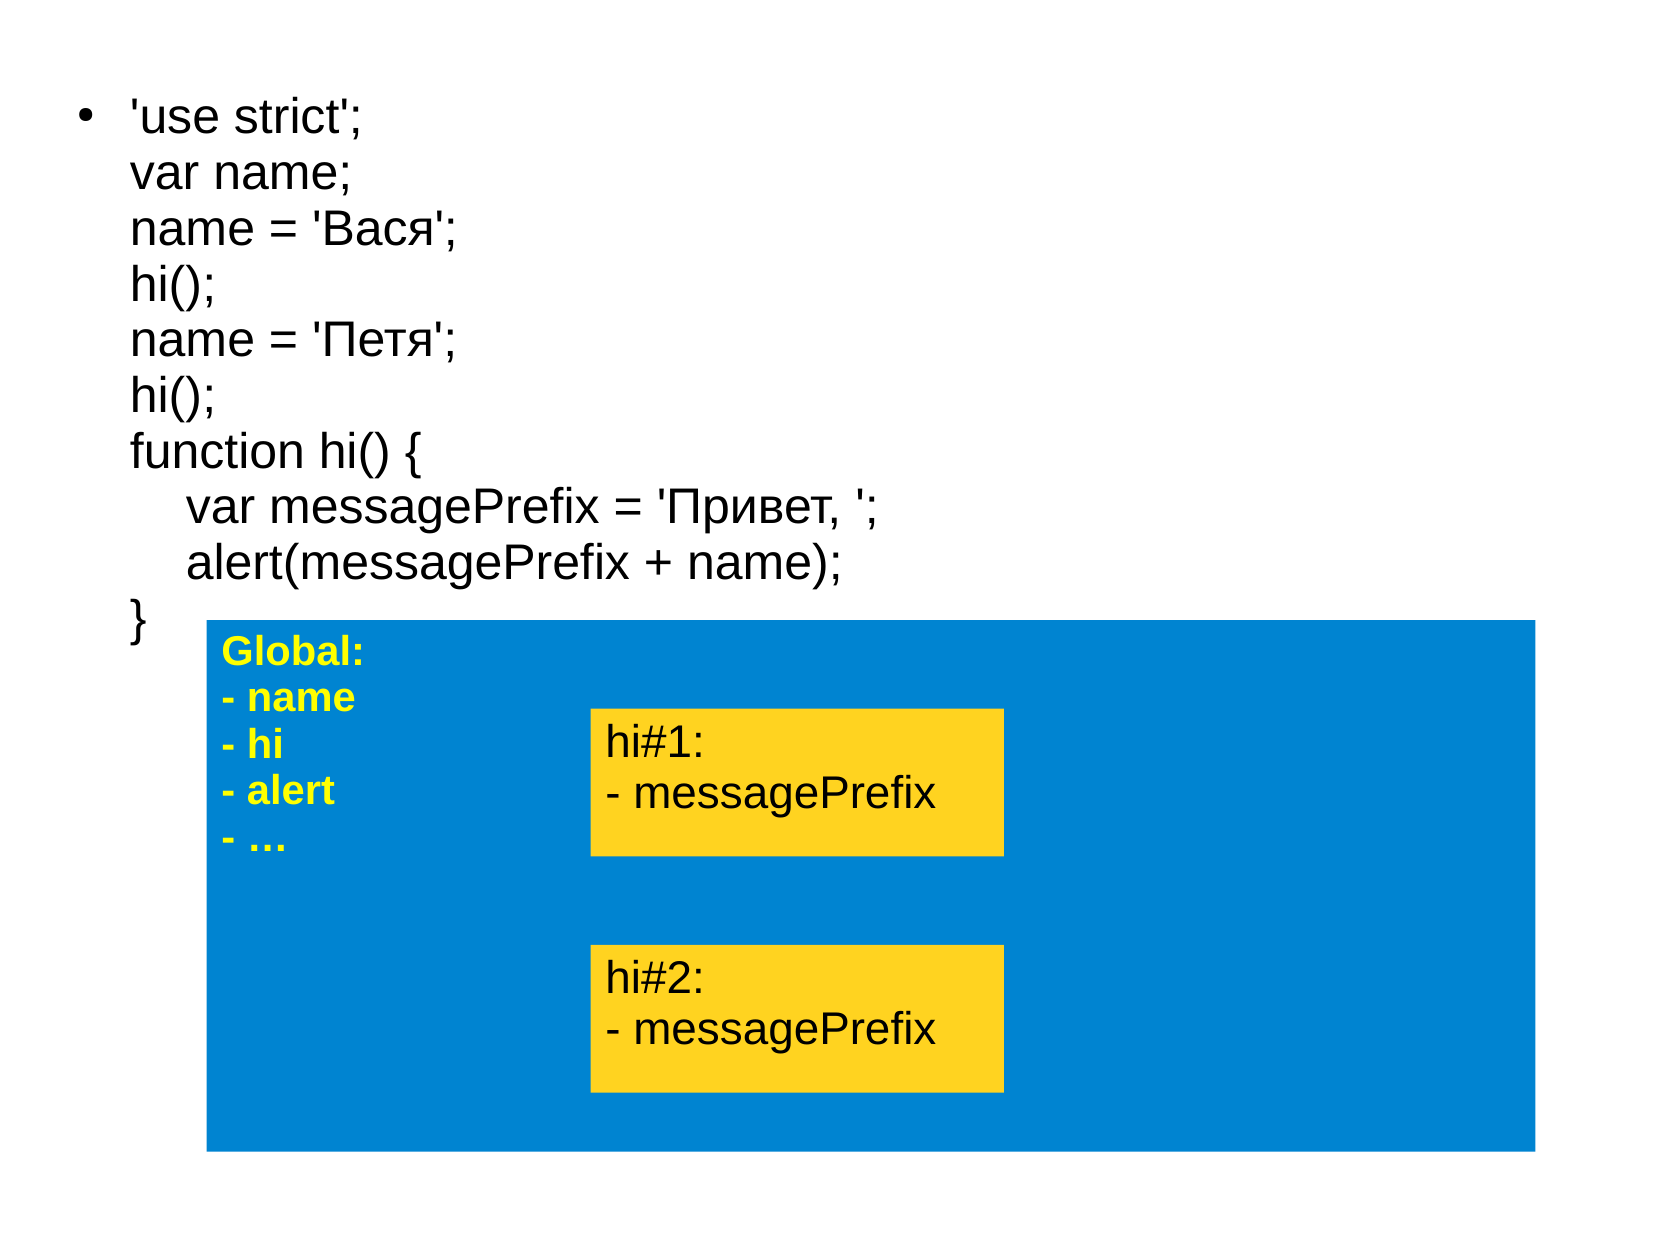

# 'use strict'; var name; name = 'Вася'; hi(); name = 'Петя'; hi(); function hi() { var messagePrefix = 'Привет, '; alert(messagePrefix + name); }
Global:
- name
- hi
- alert
- …
hi#1:
- messagePrefix
hi#2:
- messagePrefix